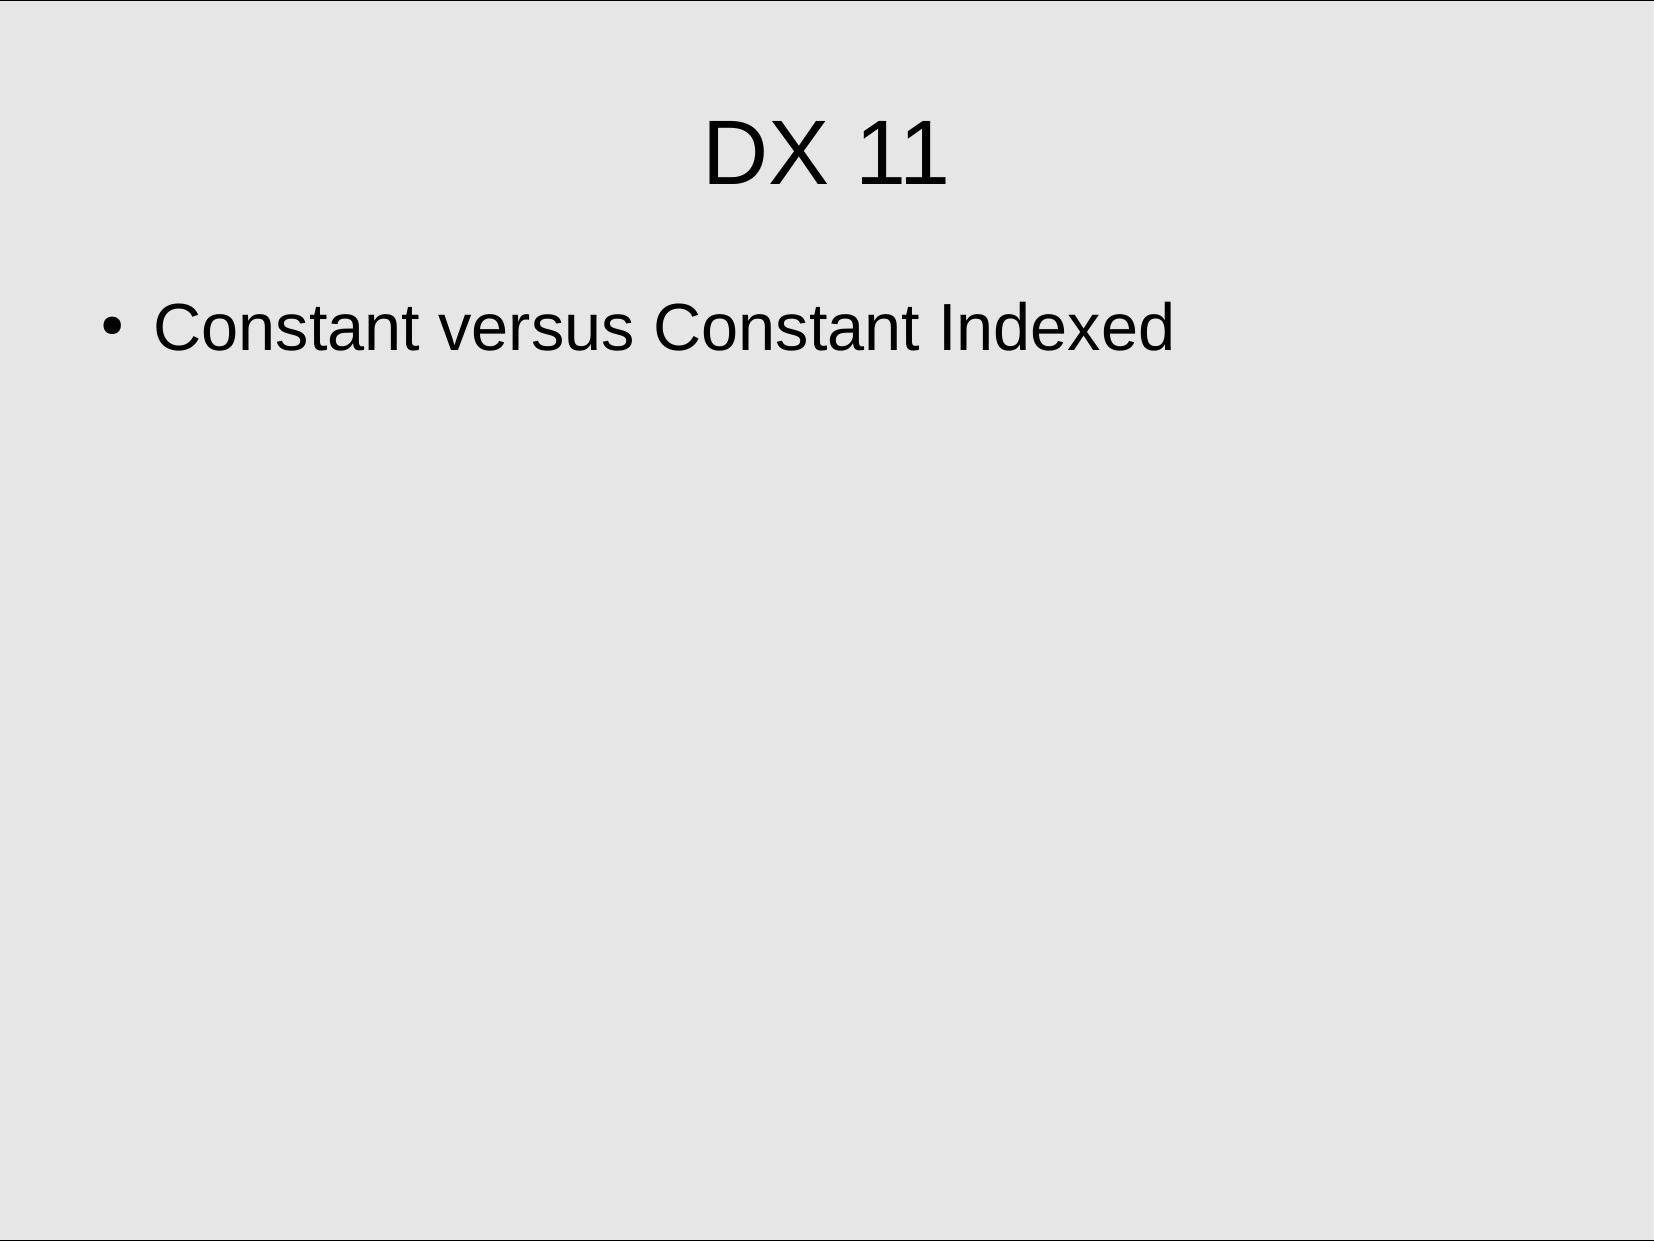

# DX 11
Constant versus Constant Indexed